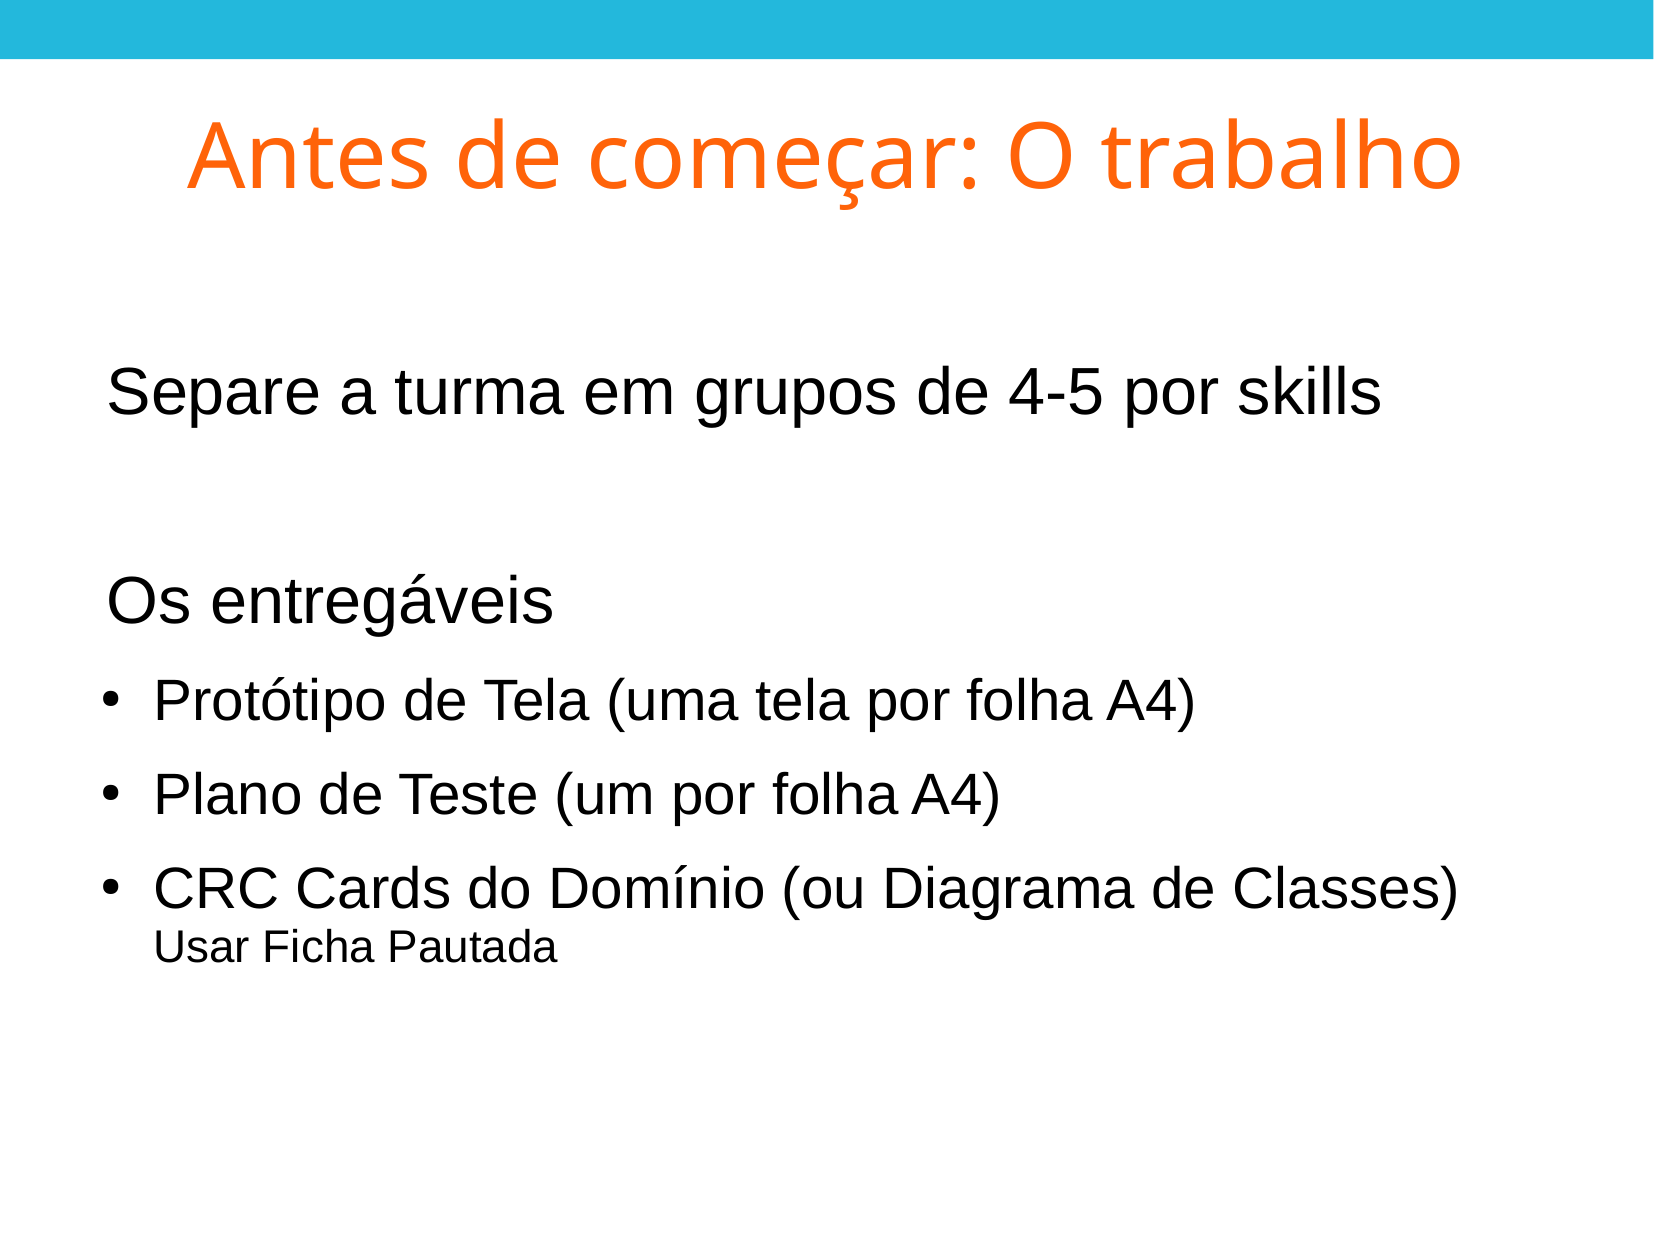

# Antes de começar: O trabalho
Separe a turma em grupos de 4-5 por skills
Os entregáveis
Protótipo de Tela (uma tela por folha A4)
Plano de Teste (um por folha A4)
CRC Cards do Domínio (ou Diagrama de Classes)
Usar Ficha Pautada